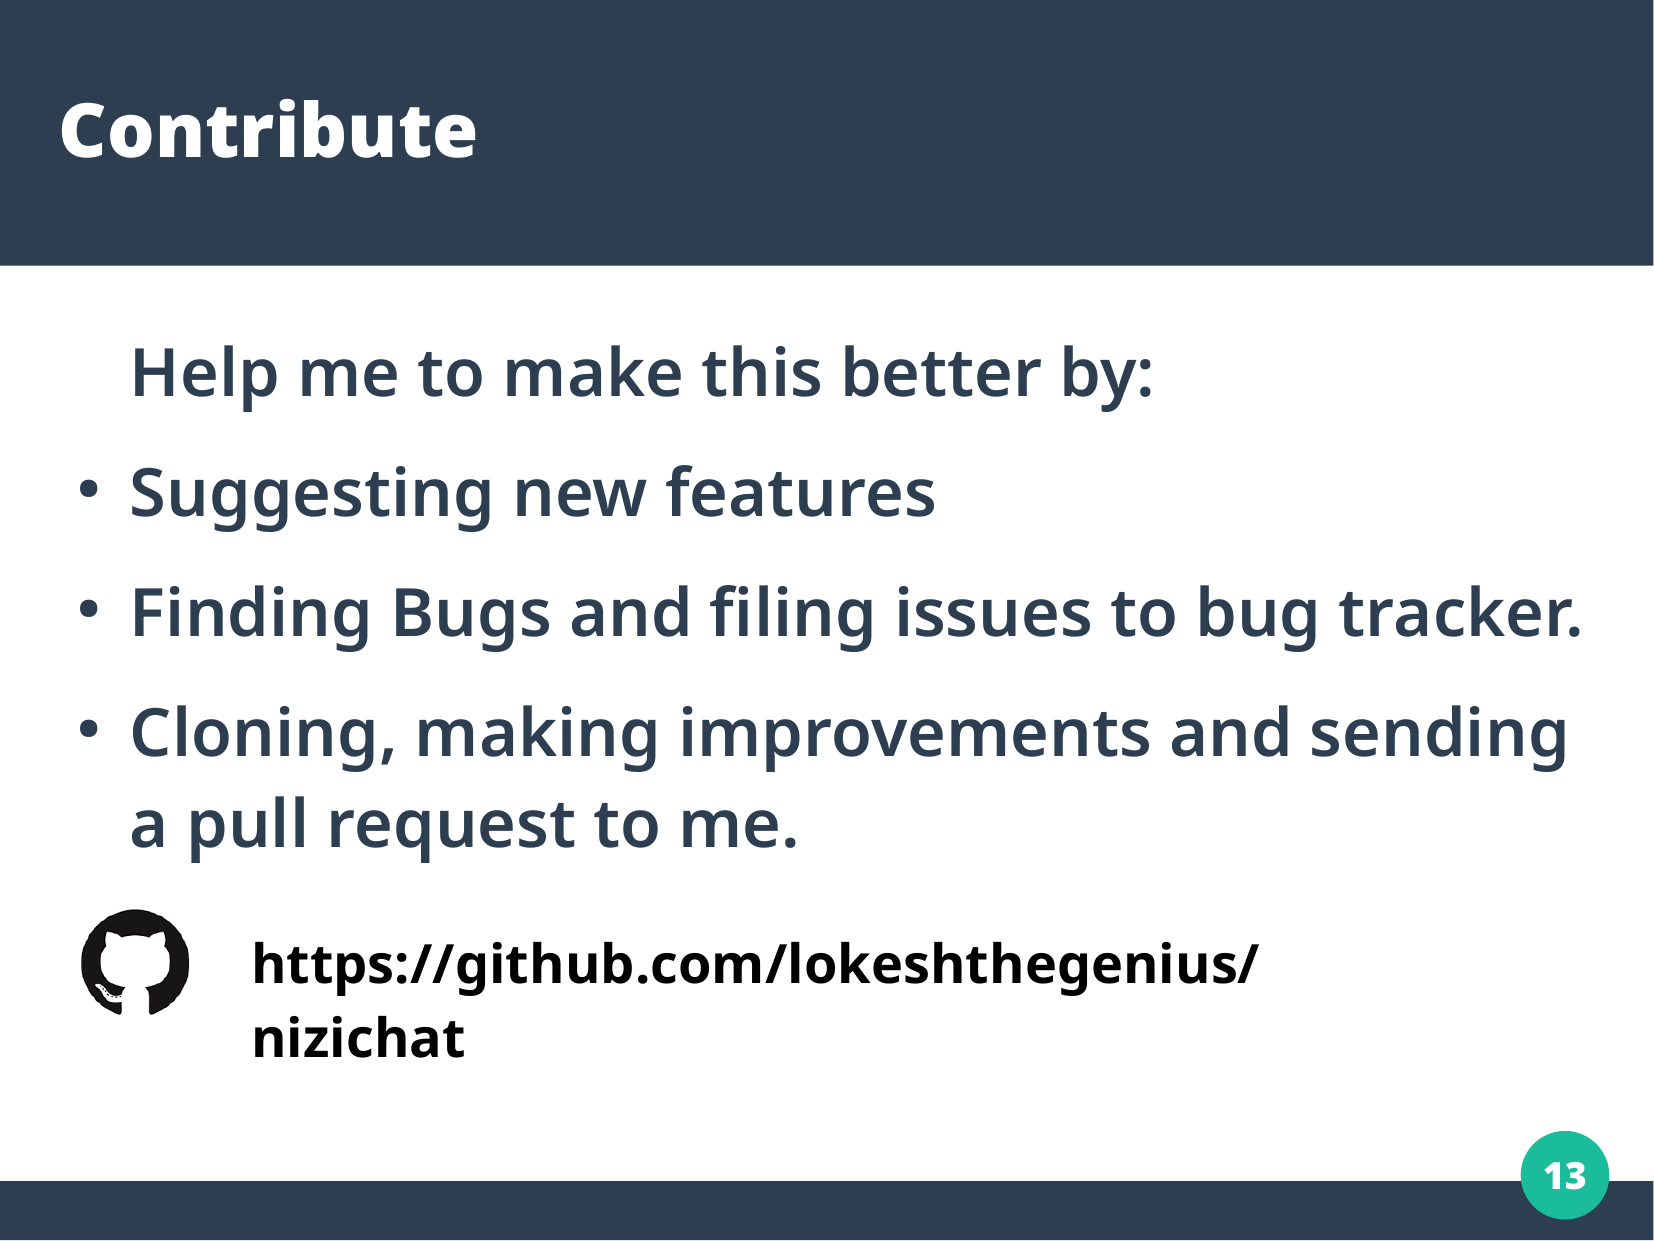

# Contribute
Help me to make this better by:
Suggesting new features
Finding Bugs and filing issues to bug tracker.
Cloning, making improvements and sending a pull request to me.
https://github.com/lokeshthegenius/nizichat
13